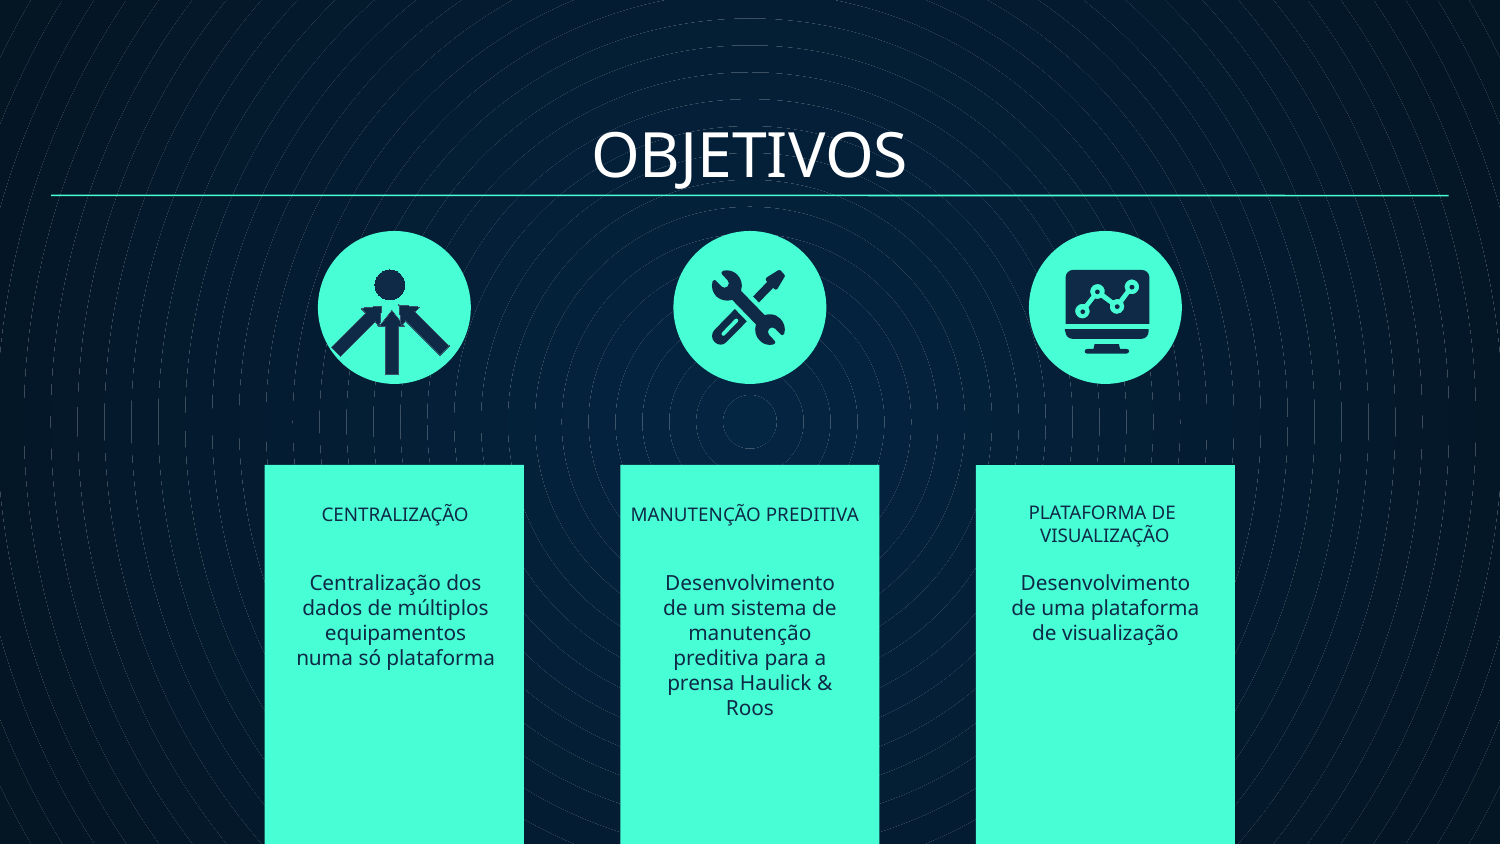

OBJETIVOS
EXPANSION
CENTRALIZAÇÃO
MANUTENÇÃO PREDITIVA
PLATAFORMA DE
VISUALIZAÇÃO
Centralização dos dados de múltiplos equipamentos numa só plataforma
Desenvolvimento de um sistema de manutenção preditiva para a prensa Haulick & Roos
Desenvolvimento de uma plataforma de visualização